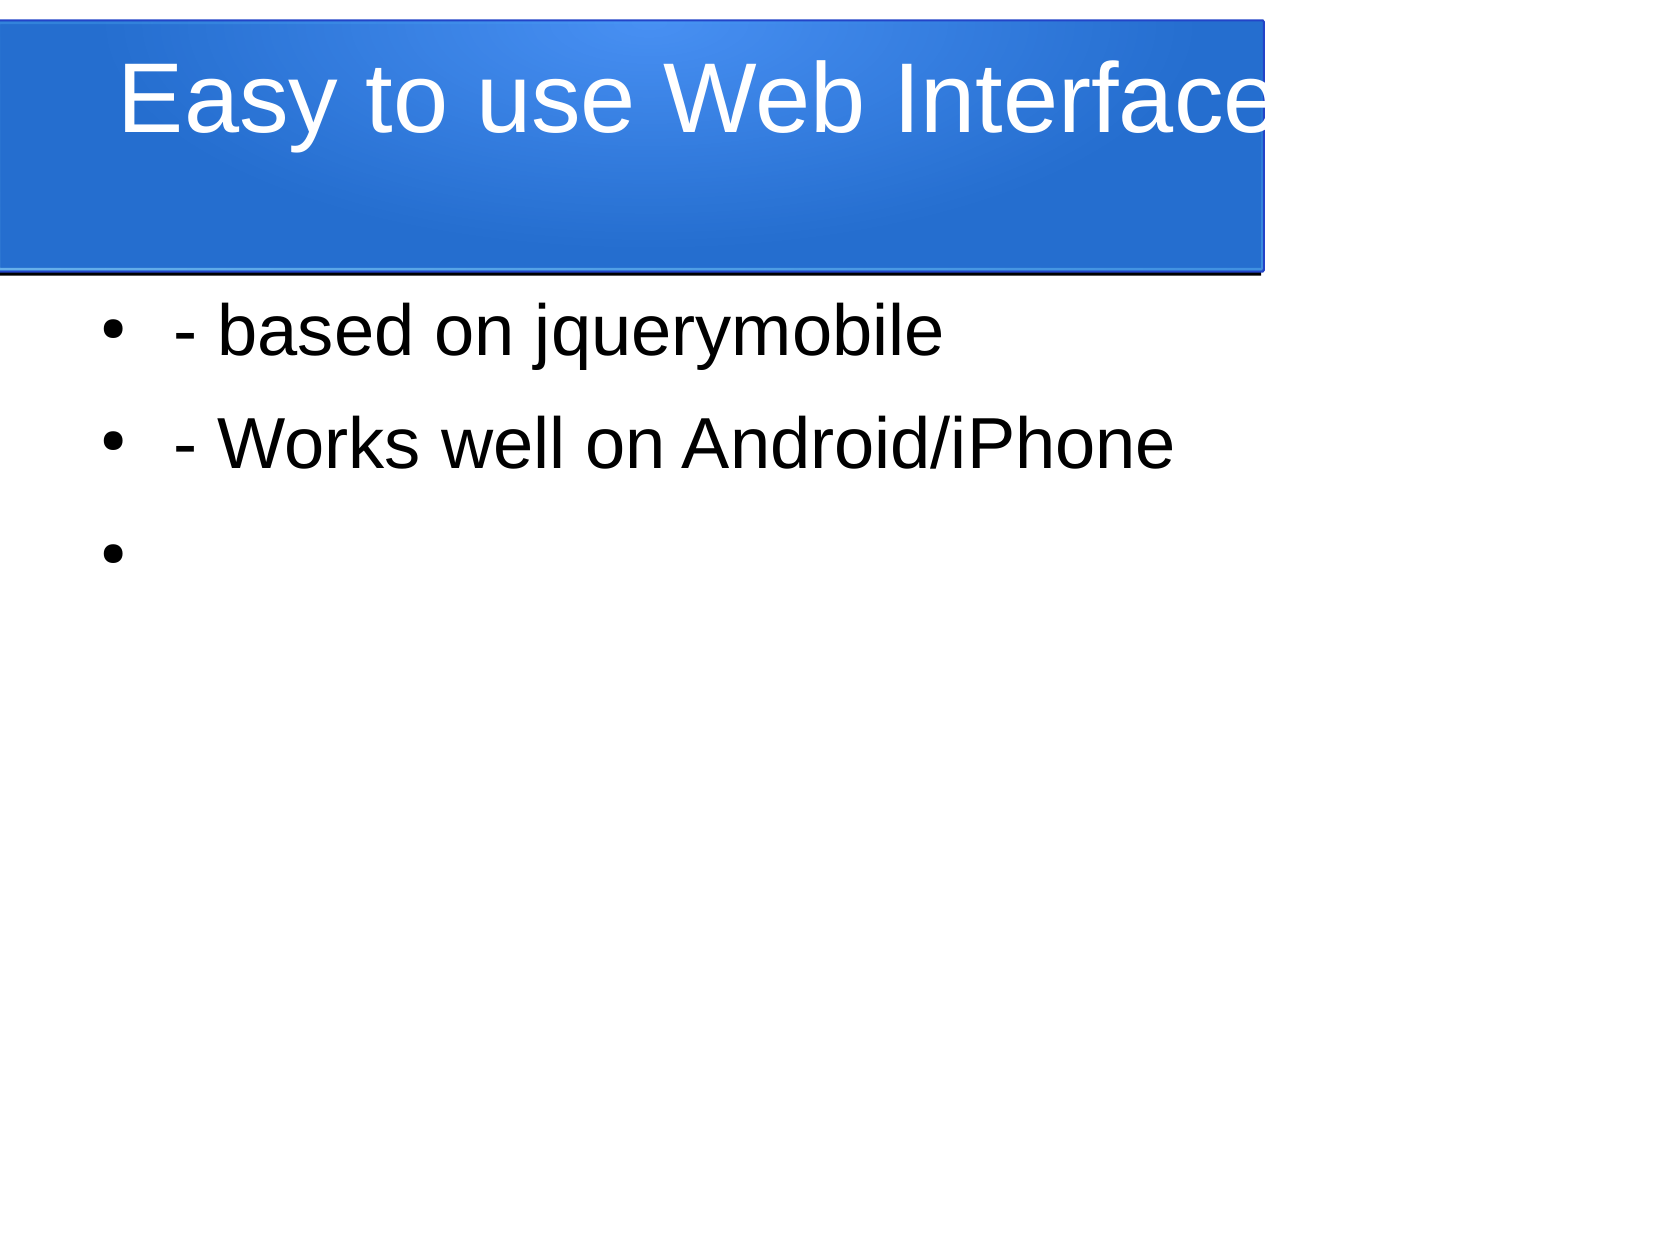

# Easy to use Web Interface
 - based on jquerymobile
 - Works well on Android/iPhone